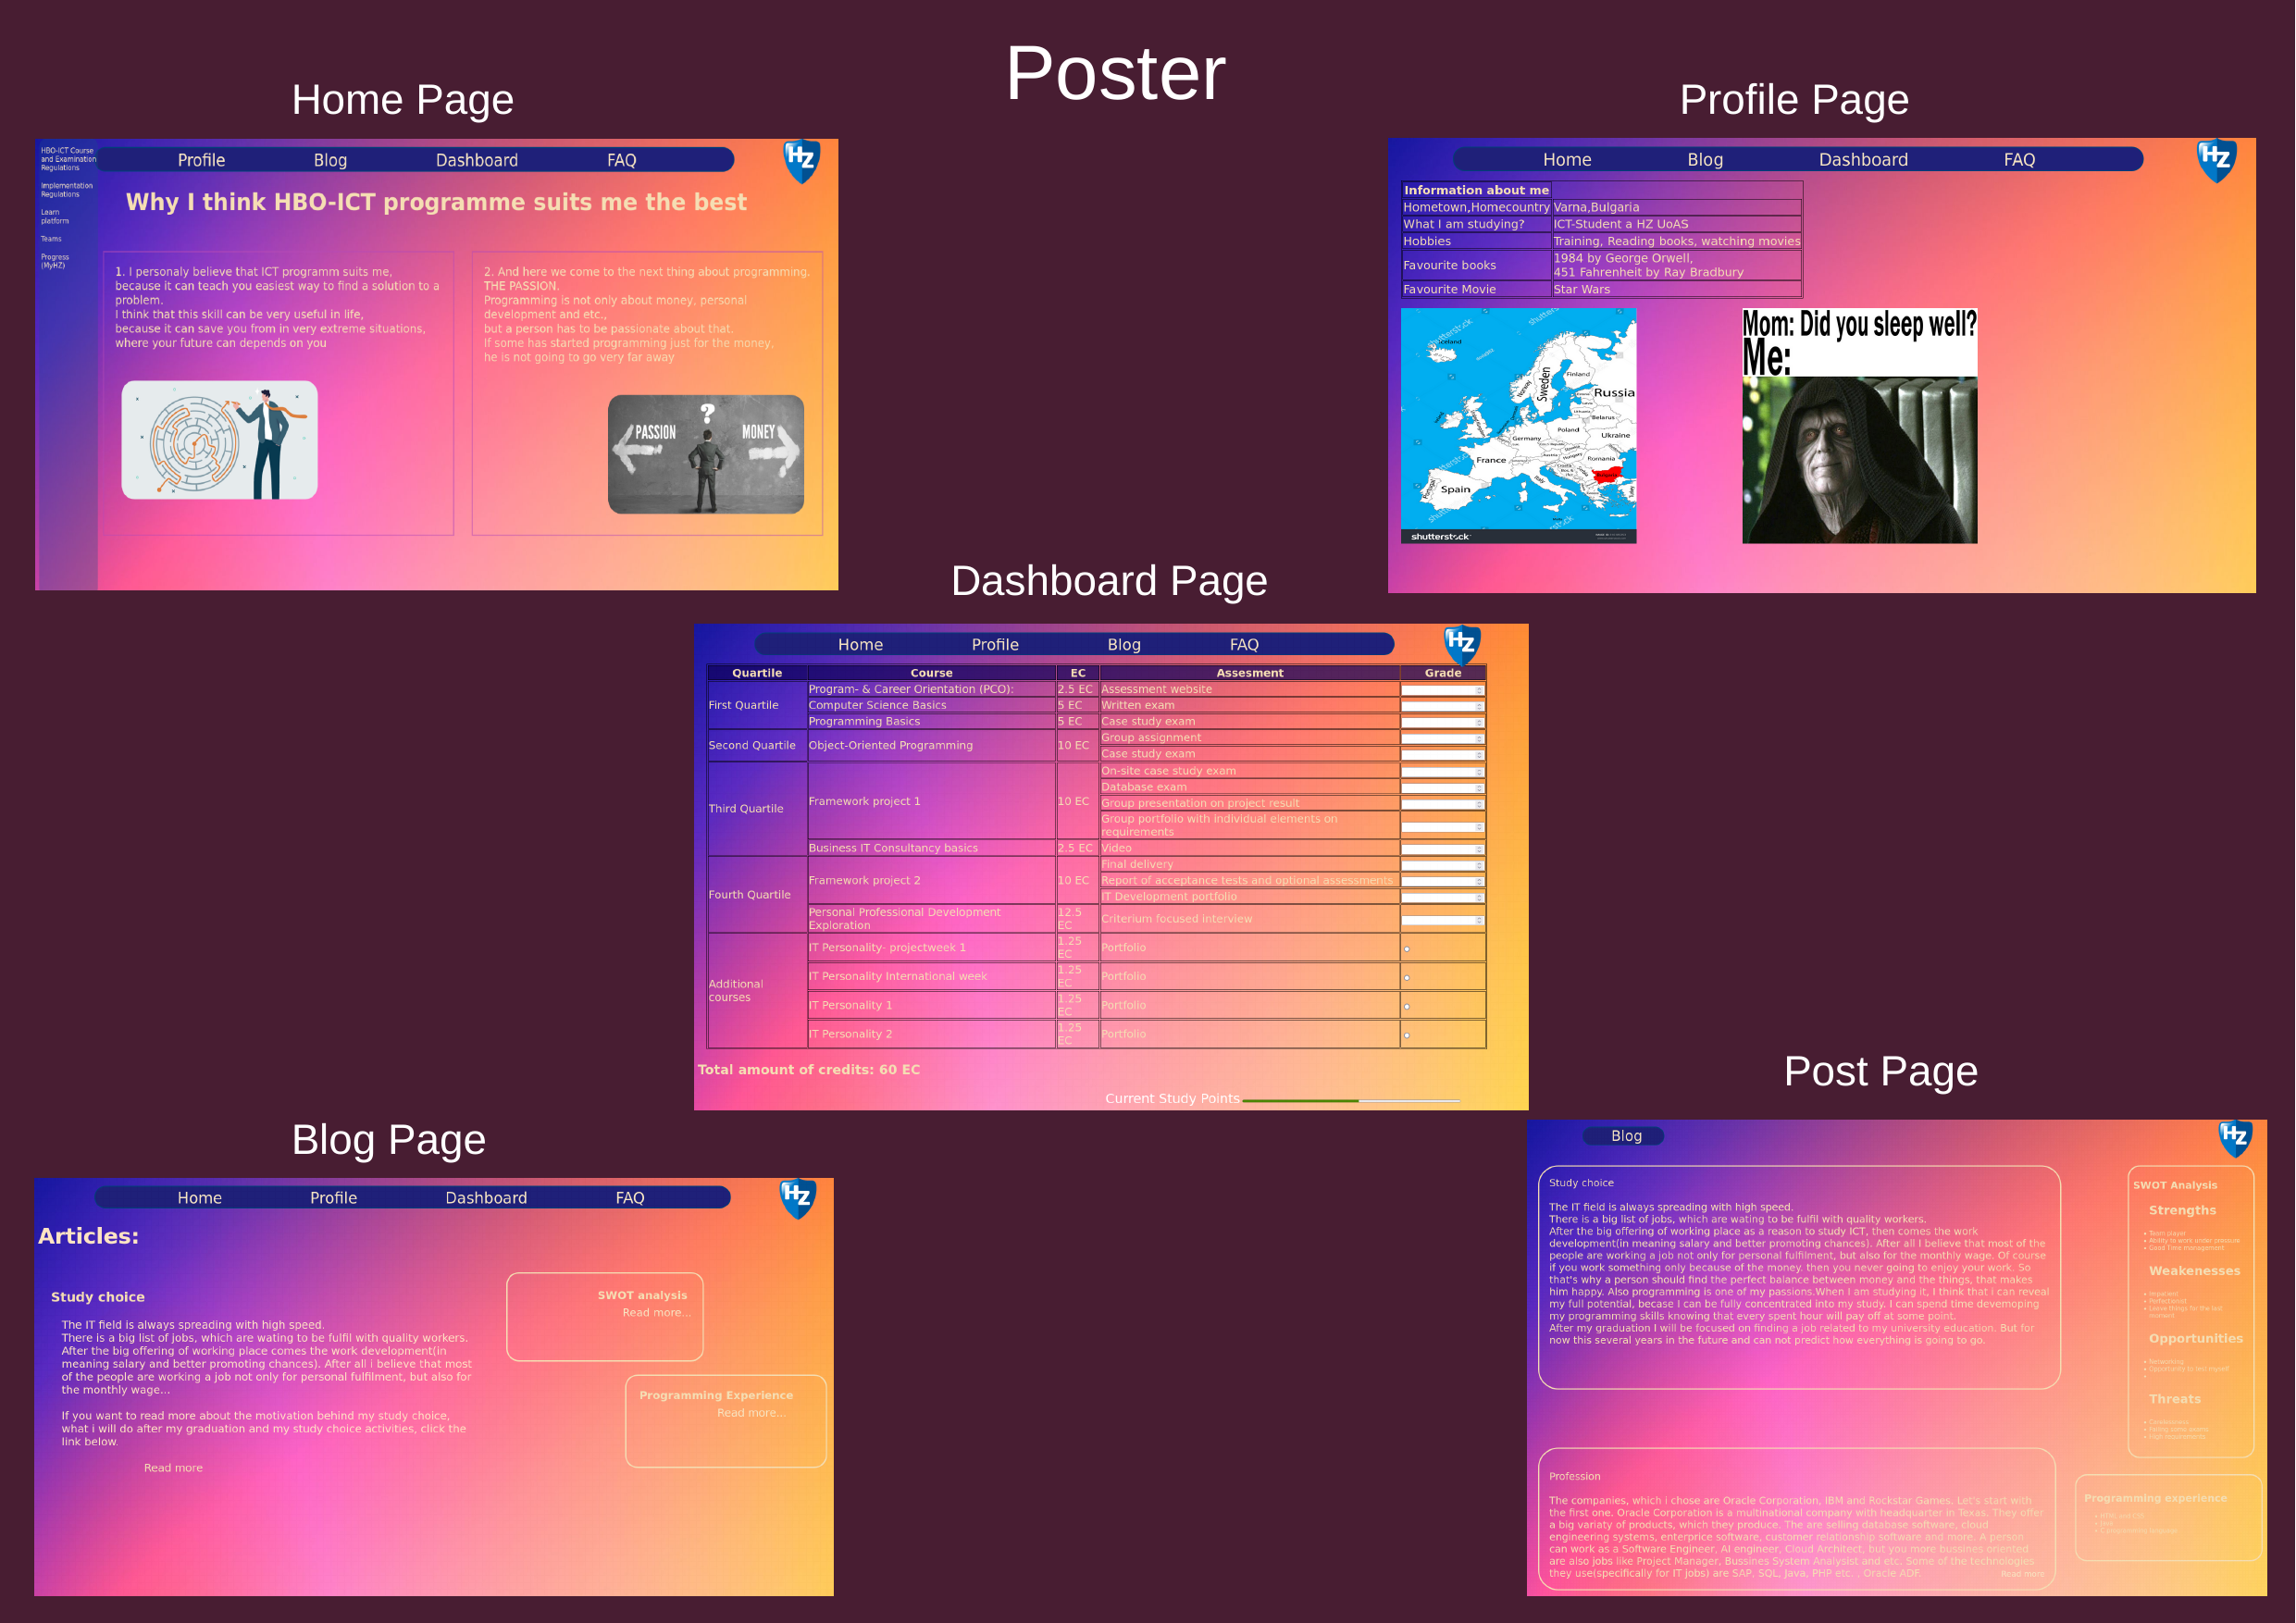

# Poster
Home Page
Profile Page
Dashboard Page
Post Page
Blog Page